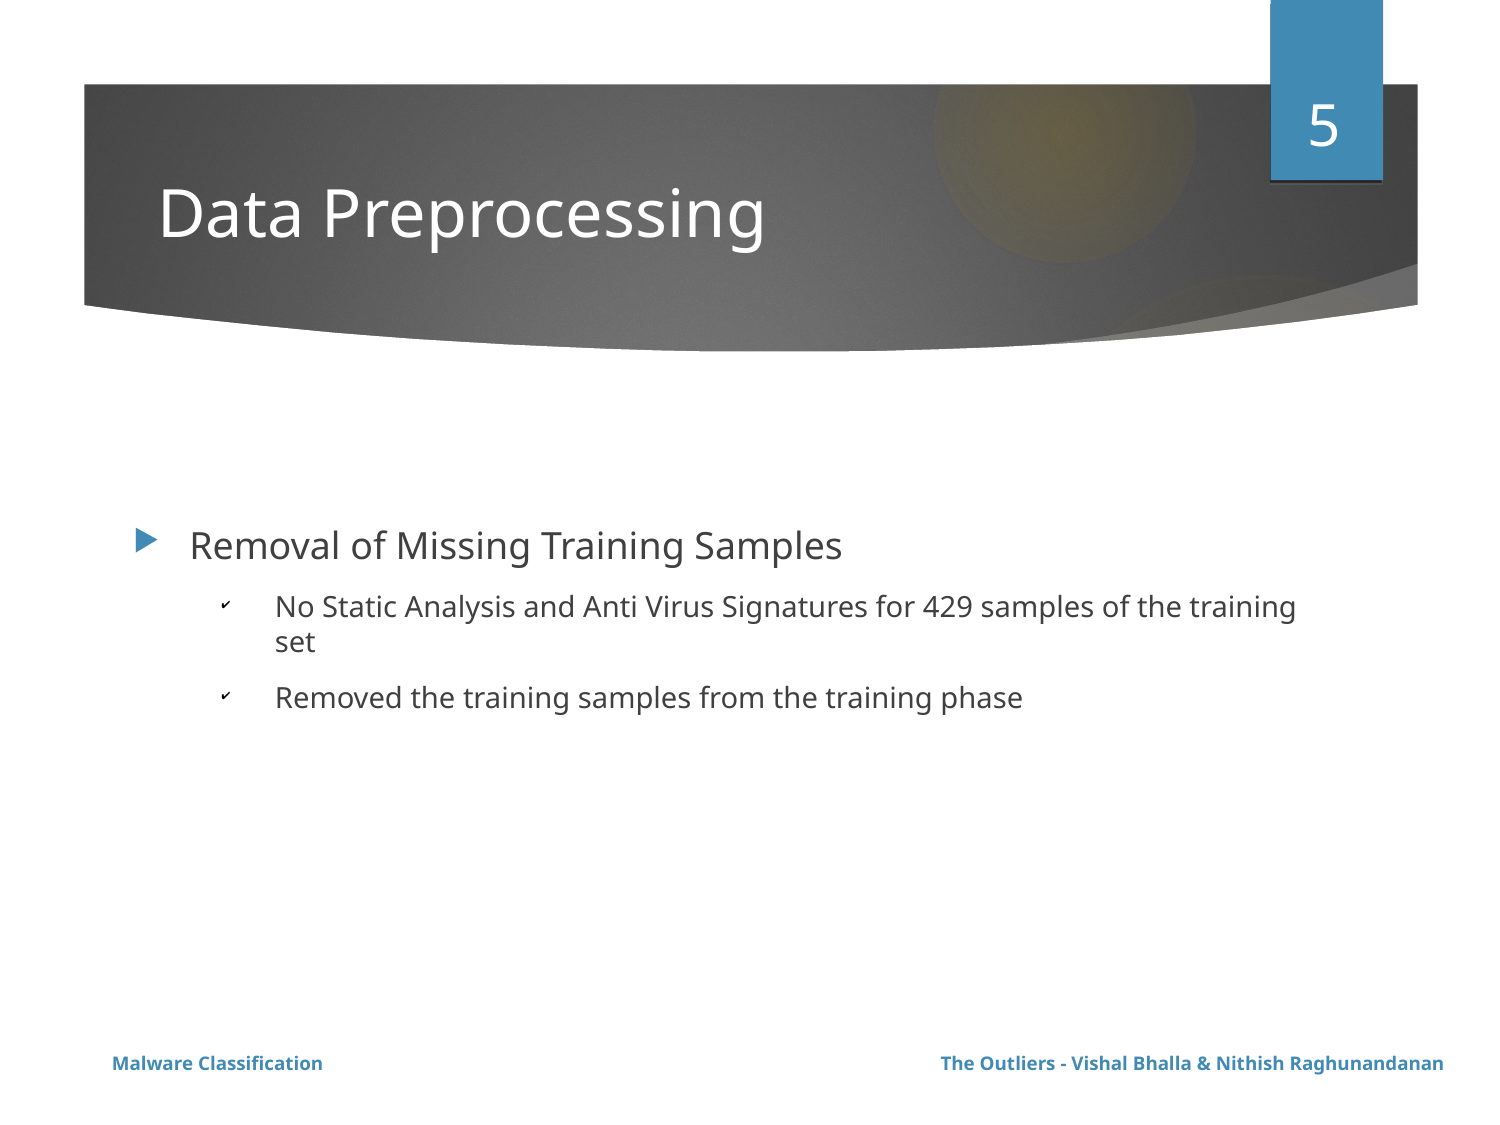

# Data Preprocessing
Removal of Missing Training Samples
No Static Analysis and Anti Virus Signatures for 429 samples of the training set
Removed the training samples from the training phase
The Outliers - Vishal Bhalla & Nithish Raghunandanan
Malware Classification